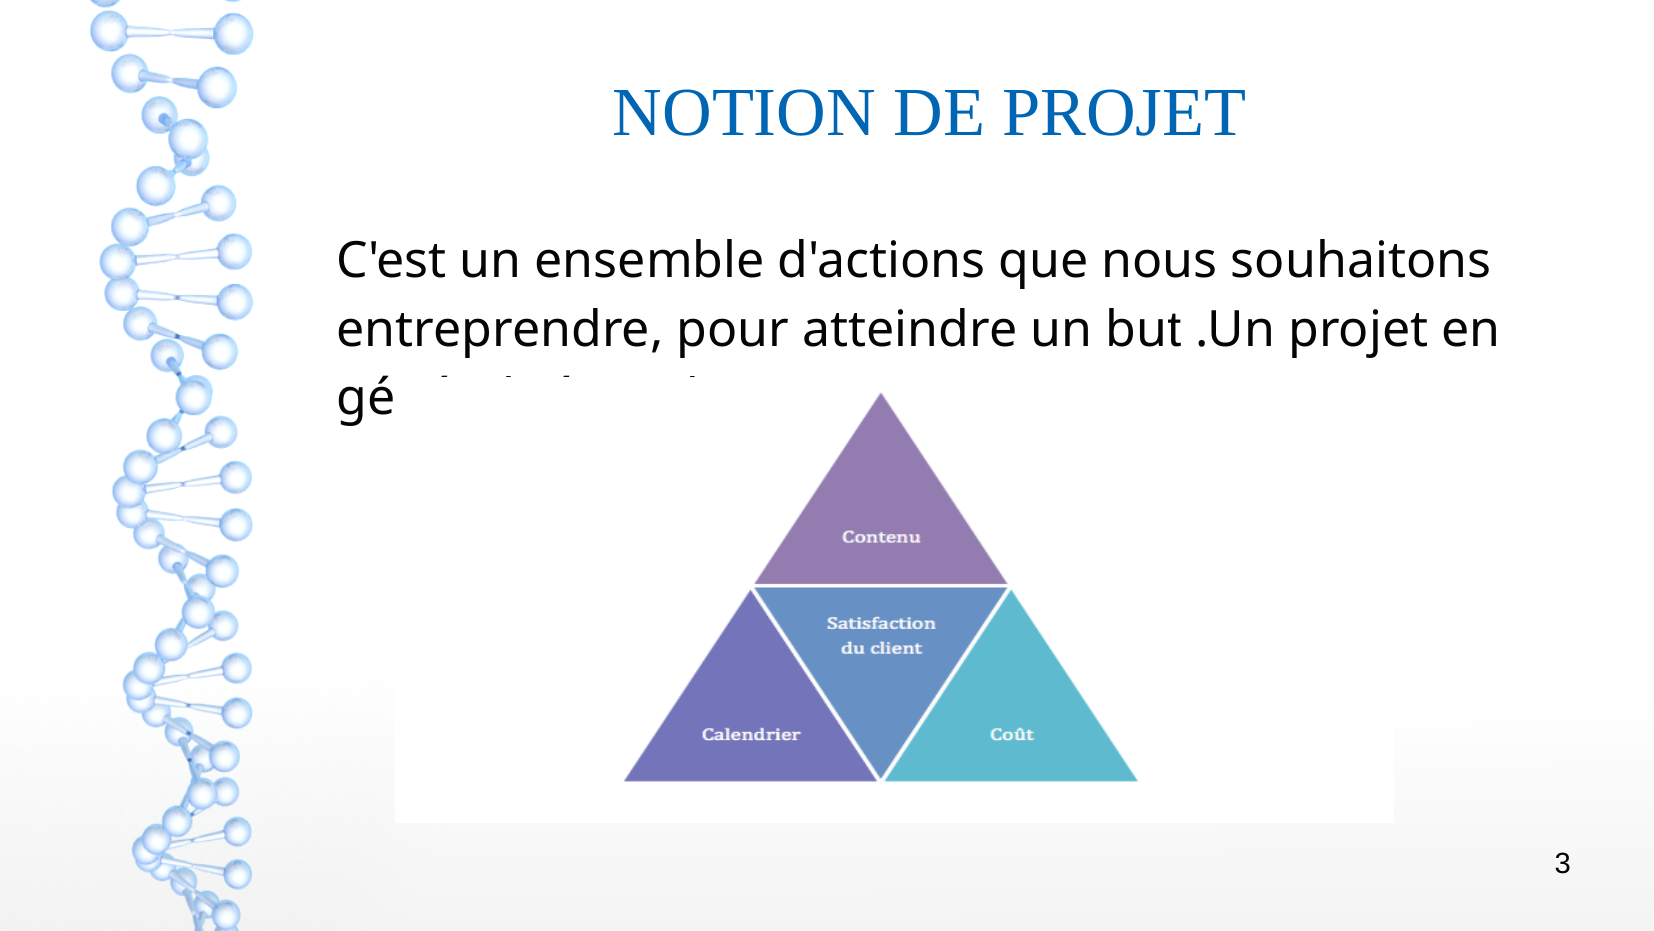

# NOTION DE PROJET
C'est un ensemble d'actions que nous souhaitons entreprendre, pour atteindre un but .Un projet en général répond au 3C :
3